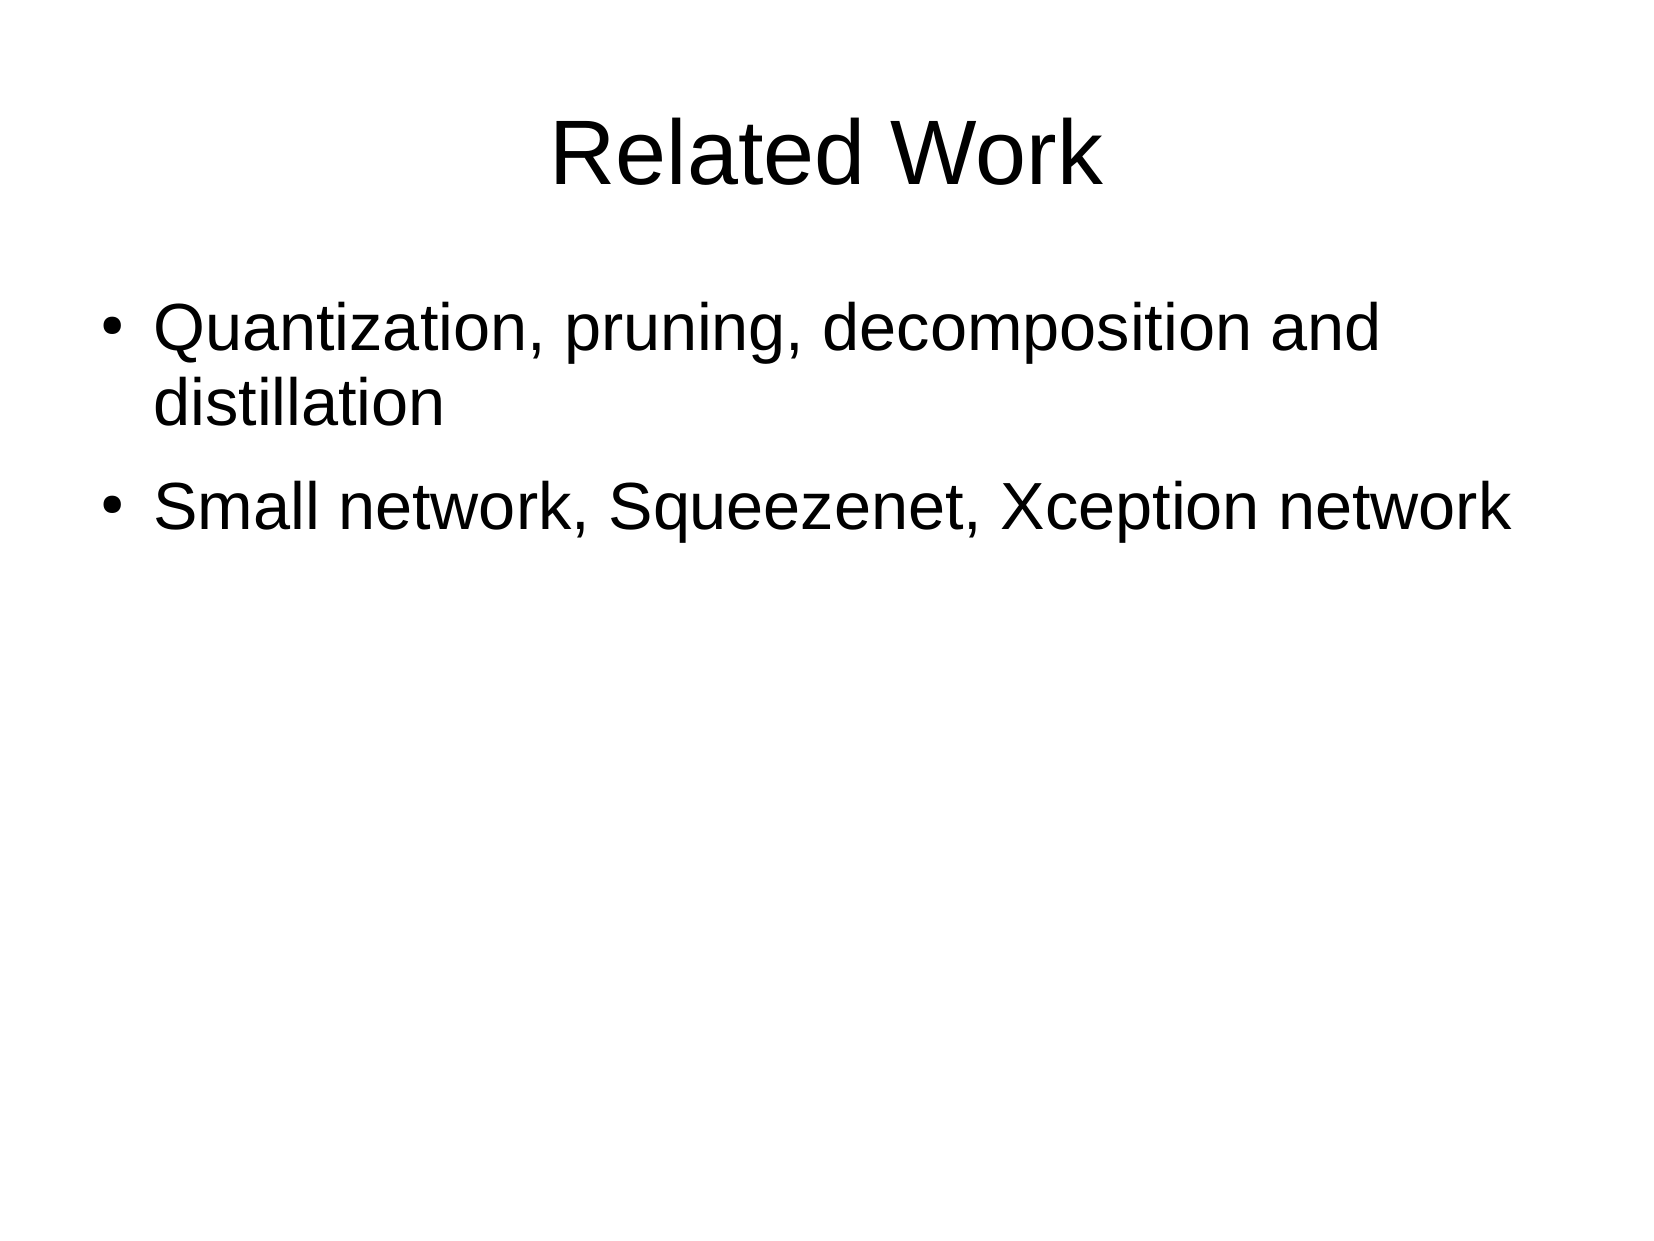

# Related Work
Quantization, pruning, decomposition and distillation
Small network, Squeezenet, Xception network